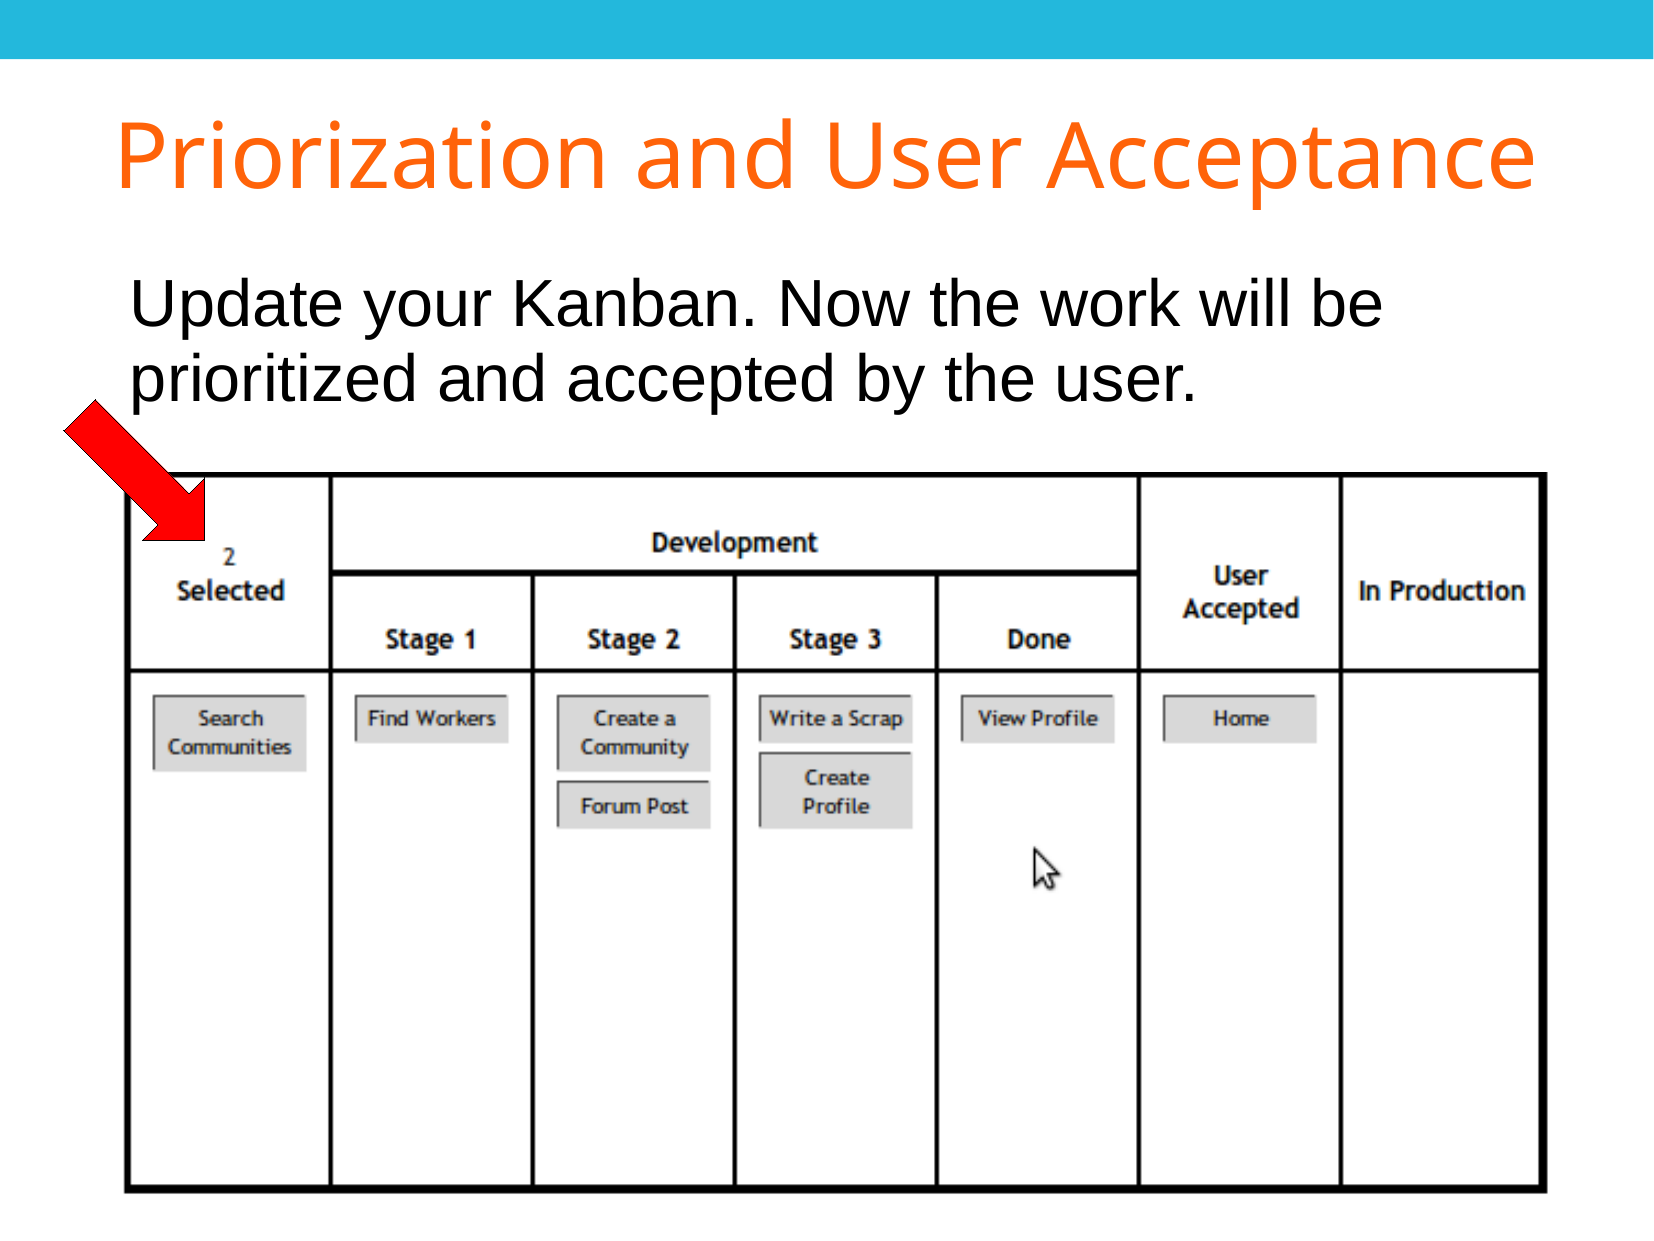

# Priorization and User Acceptance
Update your Kanban. Now the work will be prioritized and accepted by the user.